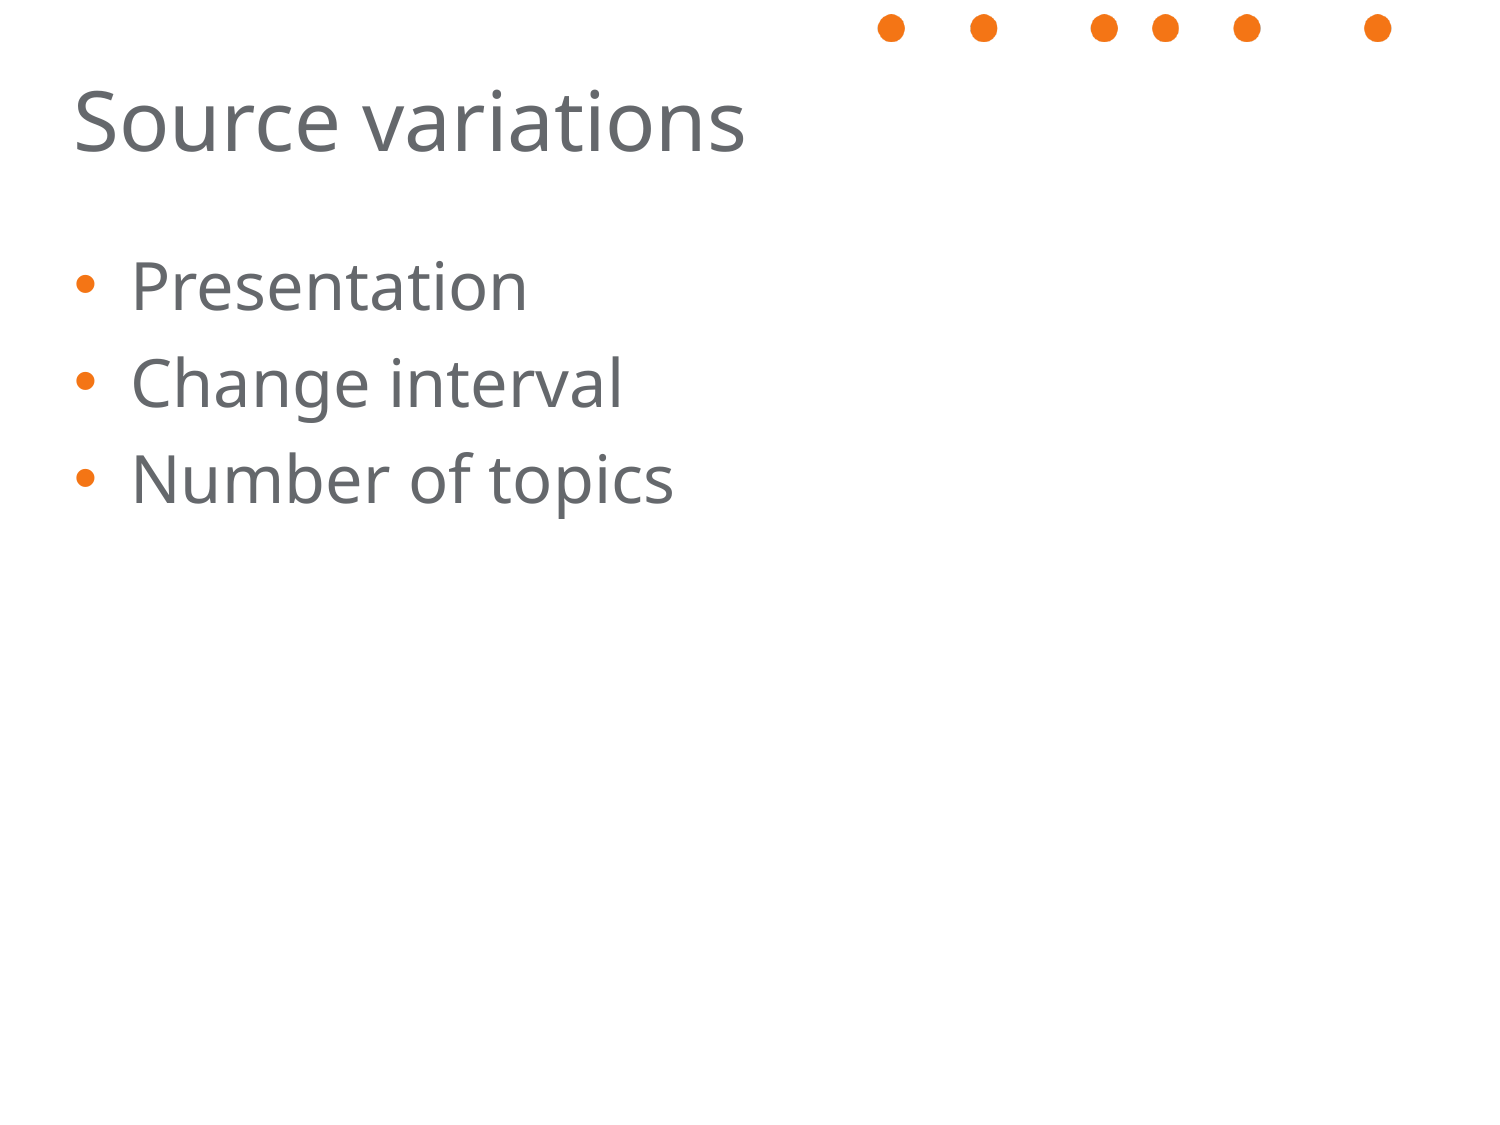

# Source variations
Presentation
Change interval
Number of topics